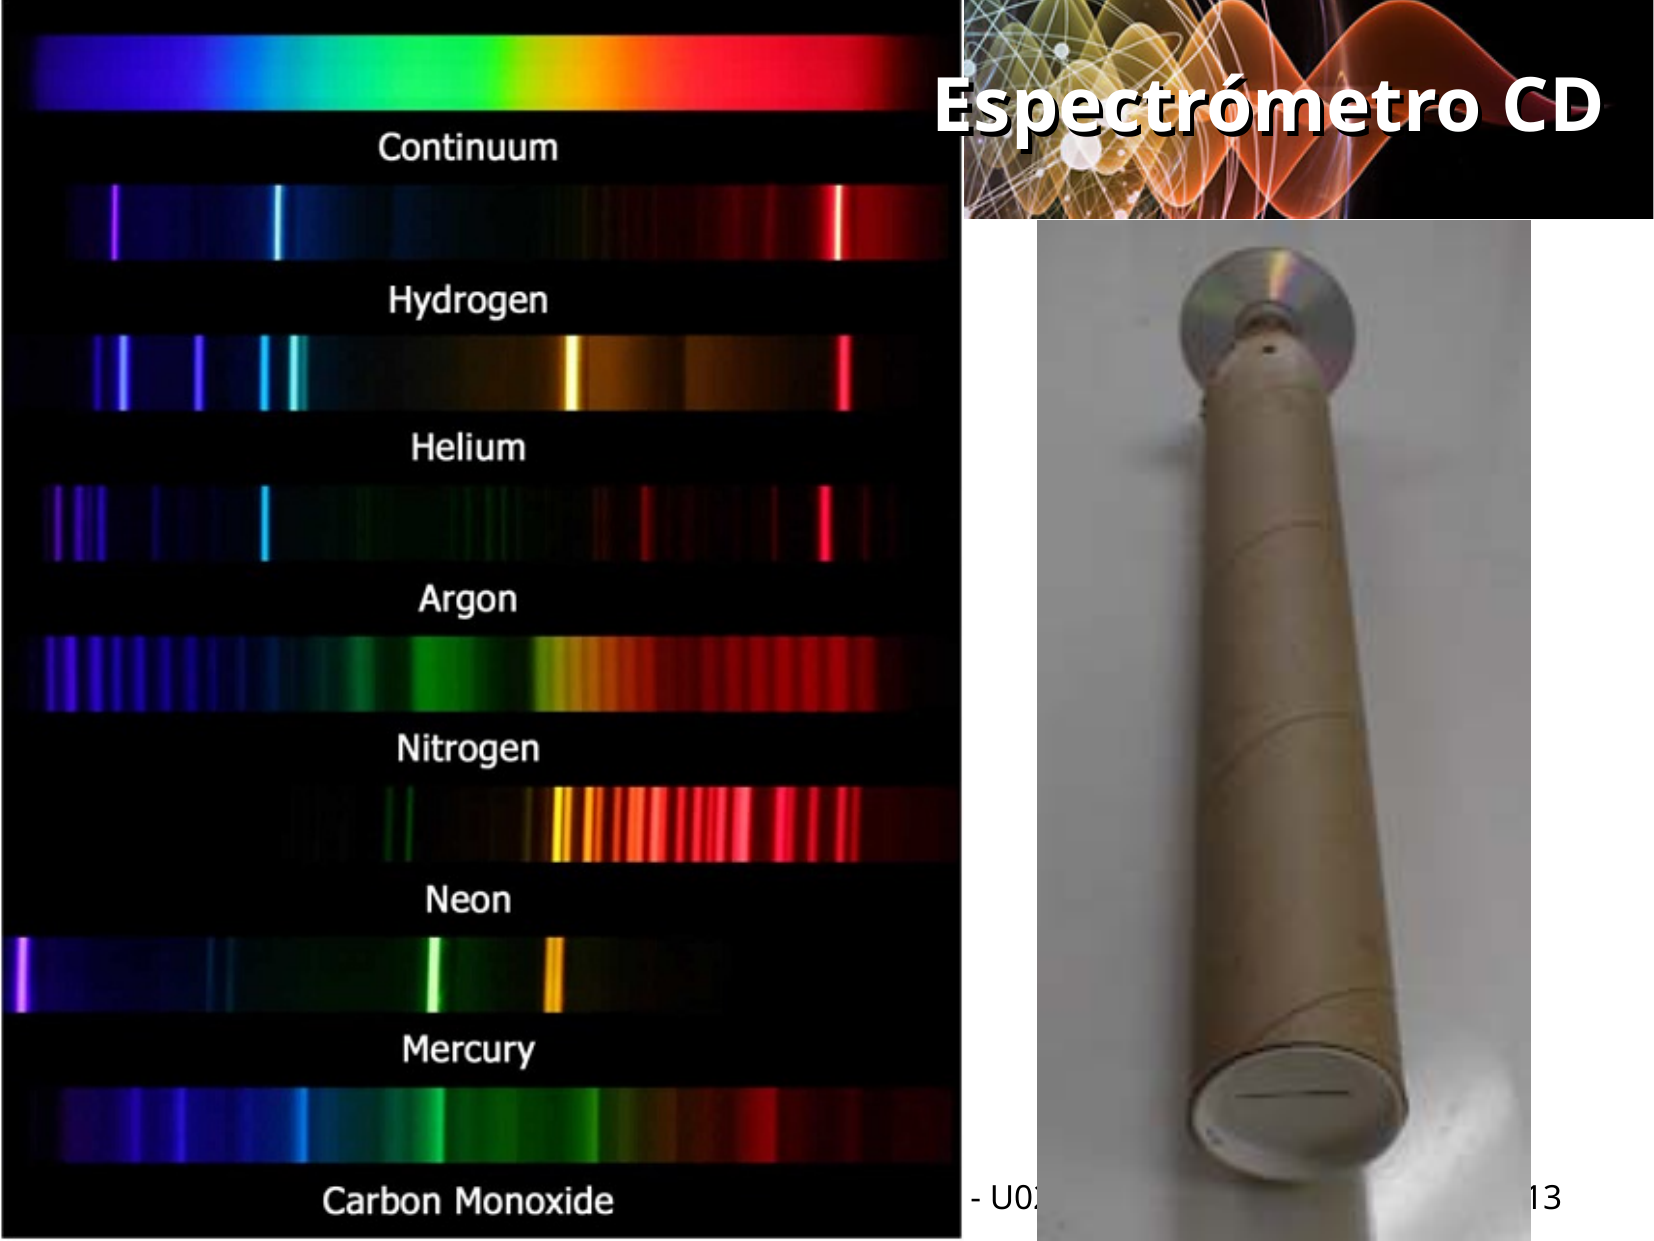

# Espectrómetro CD
Mar 28, 2017
H. Asorey - Moderna A 2017 - U02C02
8